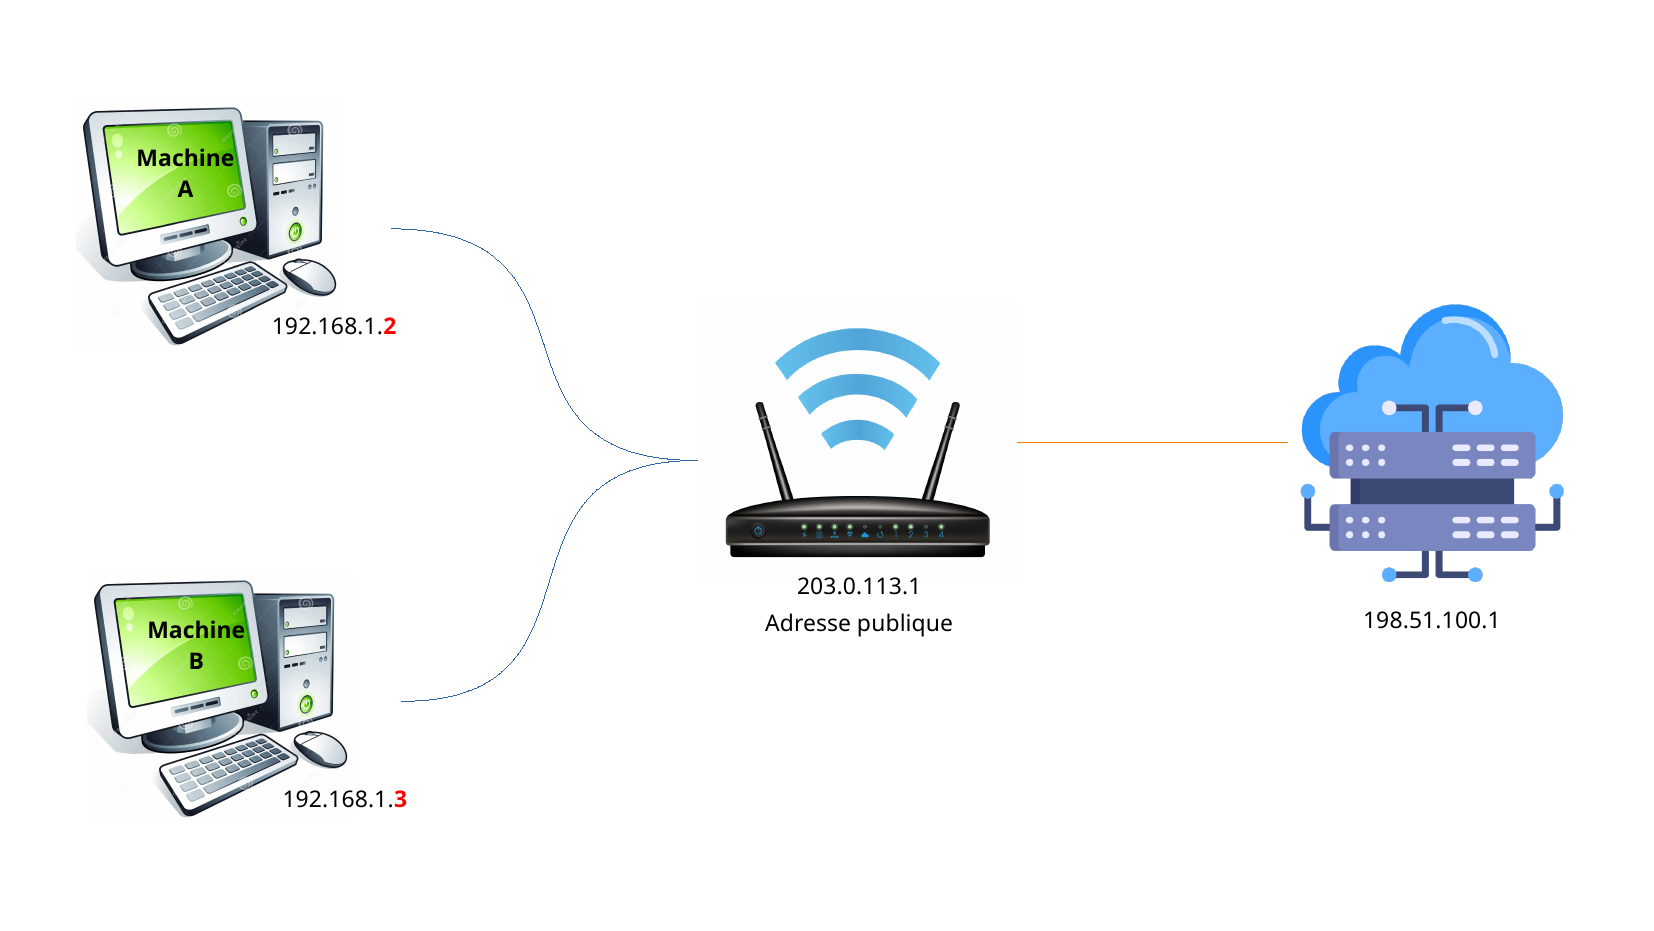

Machine A
192.168.1.2
203.0.113.1
Adresse publique
198.51.100.1
Machine B
192.168.1.3